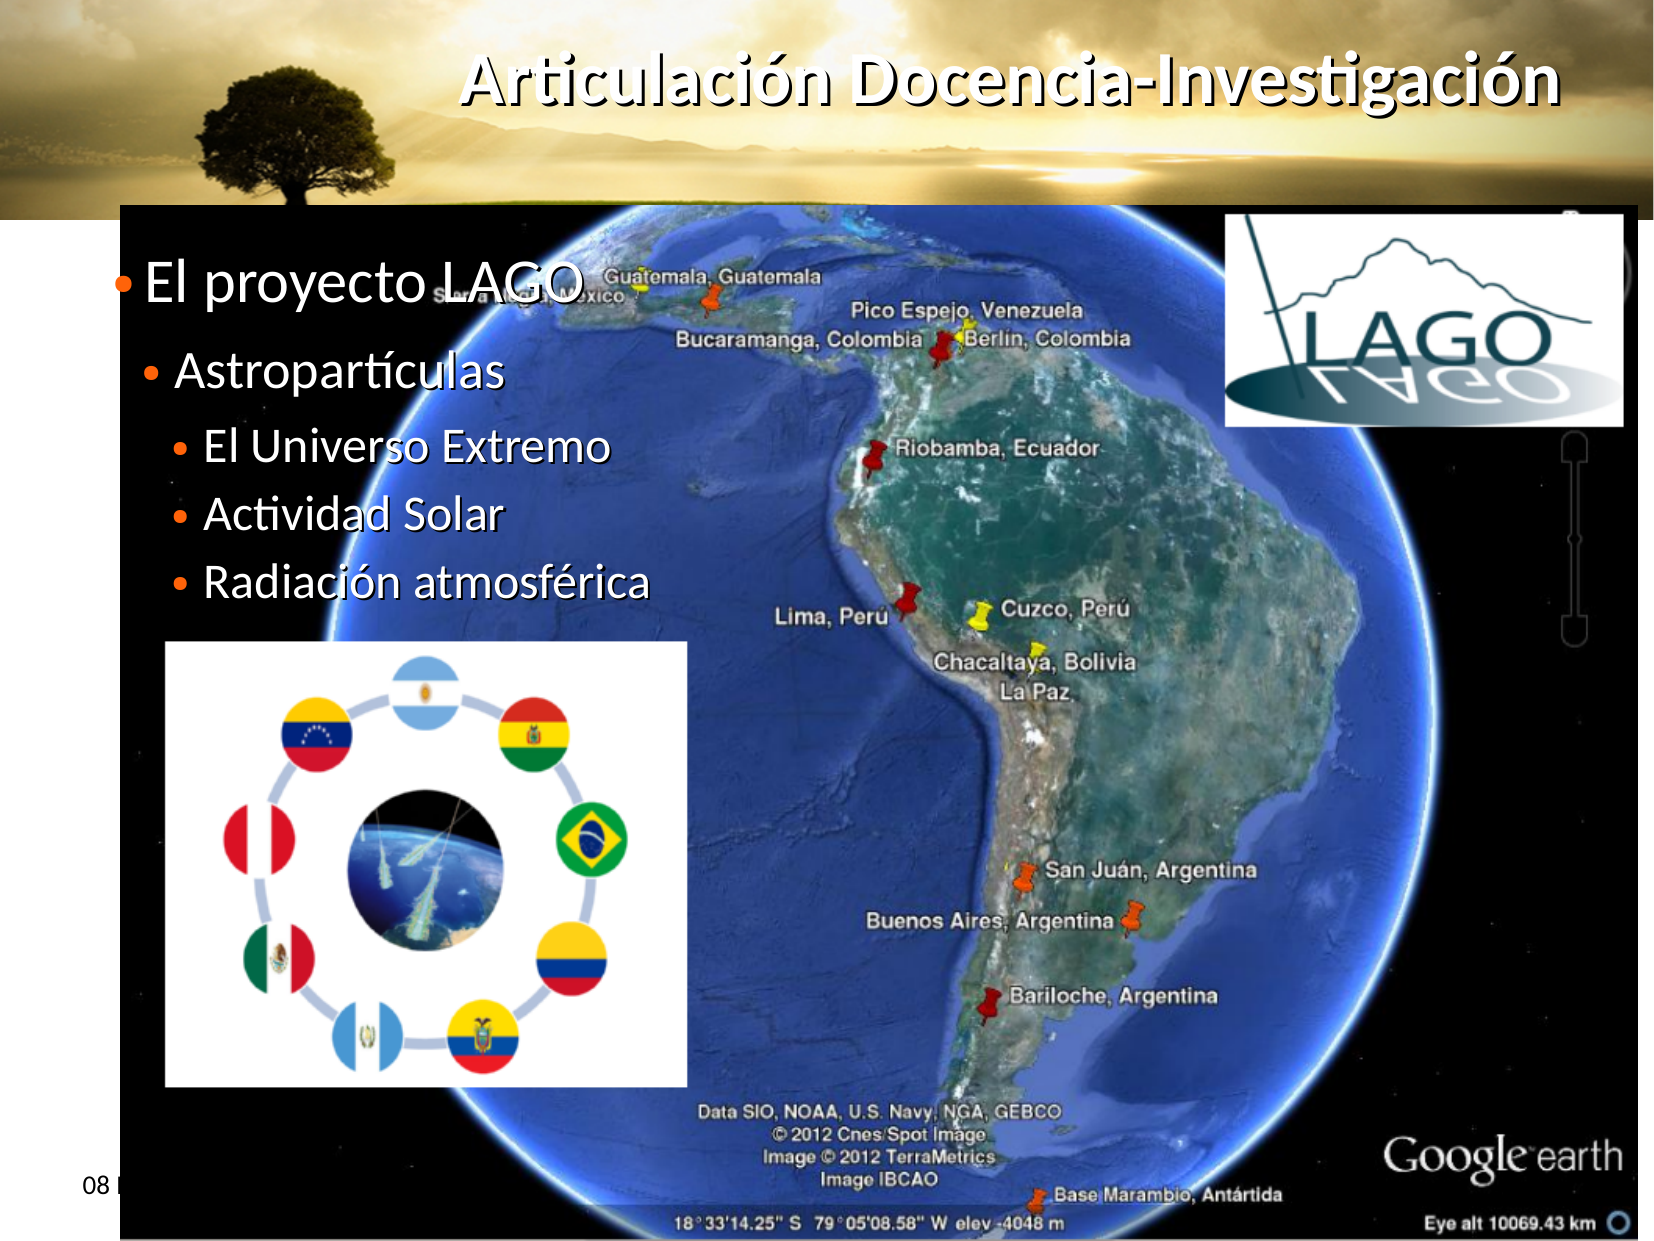

# Articulación Docencia-Investigación
El proyecto LAGO
Astropartículas
El Universo Extremo
Actividad Solar
Radiación atmosférica
08 May 2014
Introducción a la Física
14